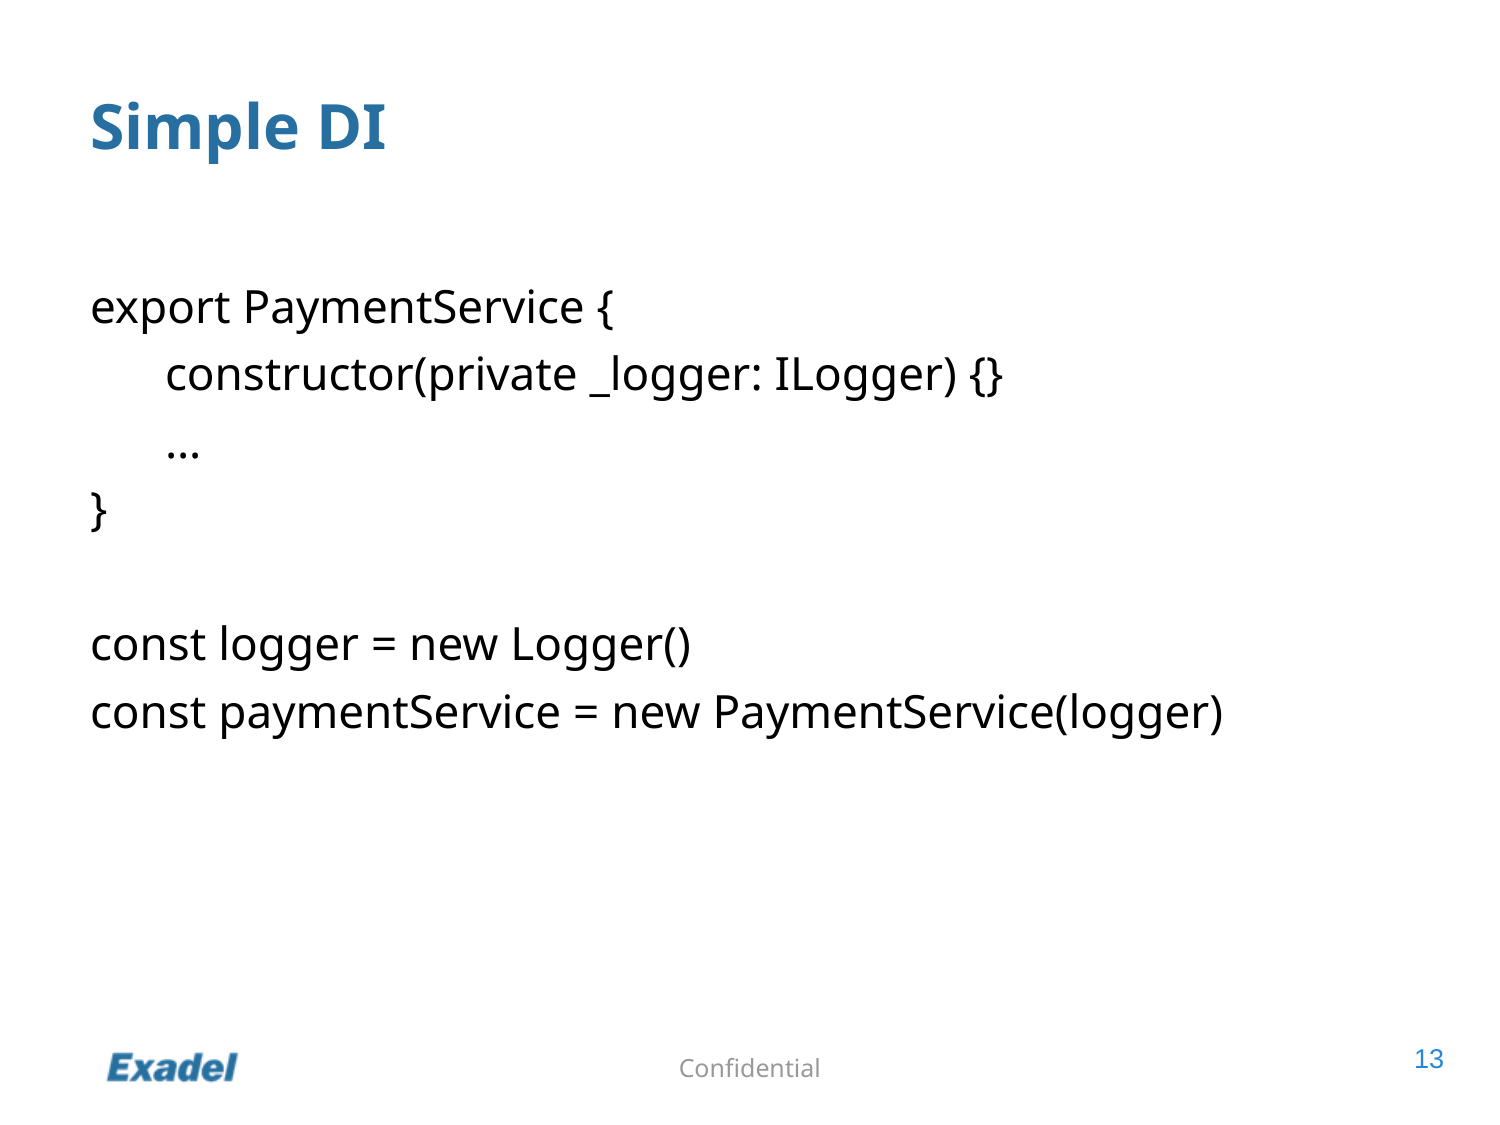

# Simple DI
export PaymentService {
	constructor(private _logger: ILogger) {}
	…
}
const logger = new Logger()
const paymentService = new PaymentService(logger)